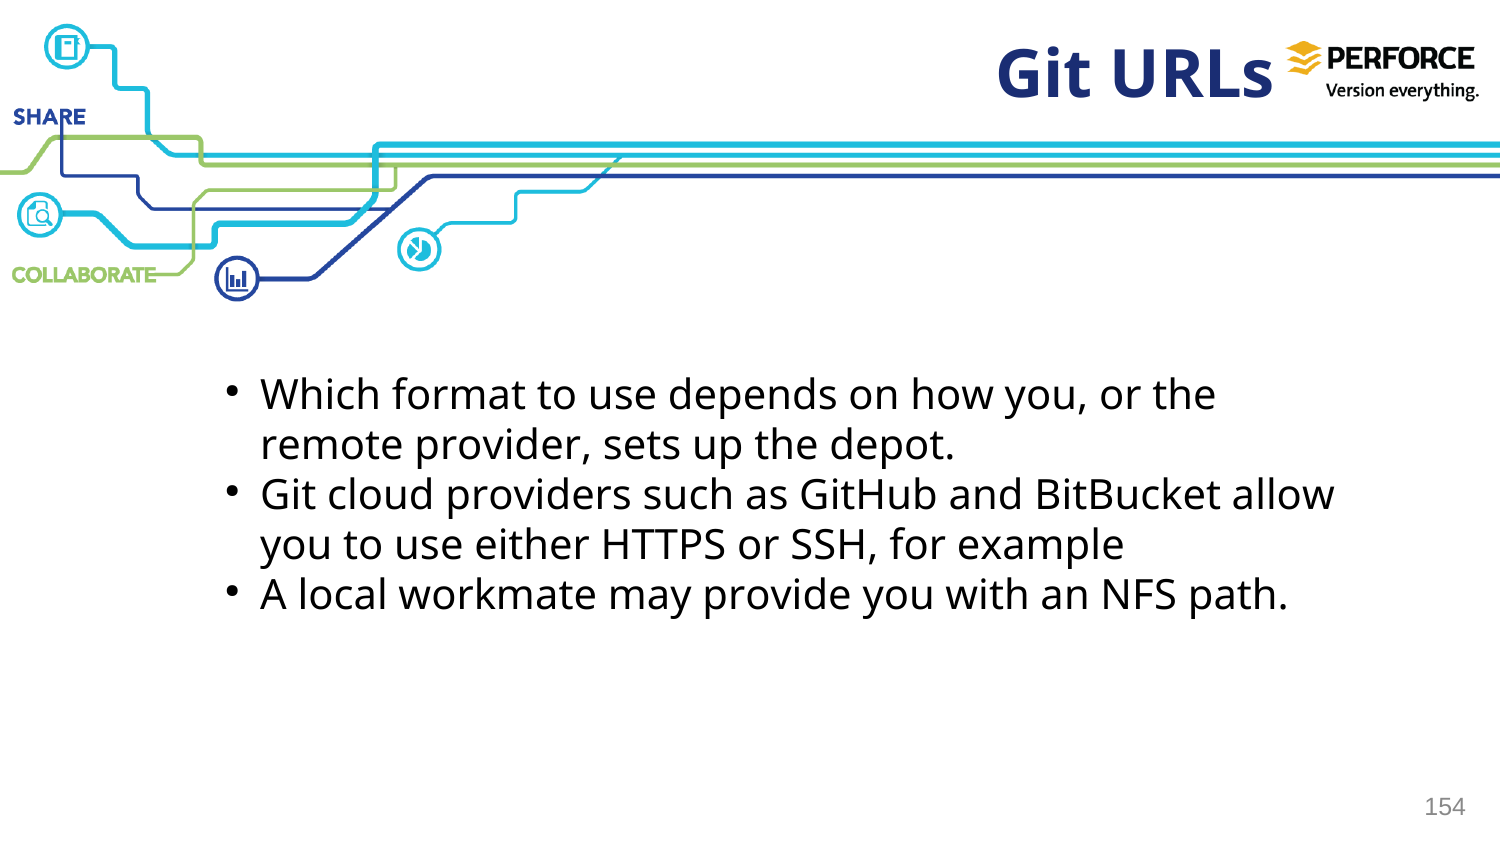

# Git URLs
Which format to use depends on how you, or the remote provider, sets up the depot.
Git cloud providers such as GitHub and BitBucket allow you to use either HTTPS or SSH, for example
A local workmate may provide you with an NFS path.